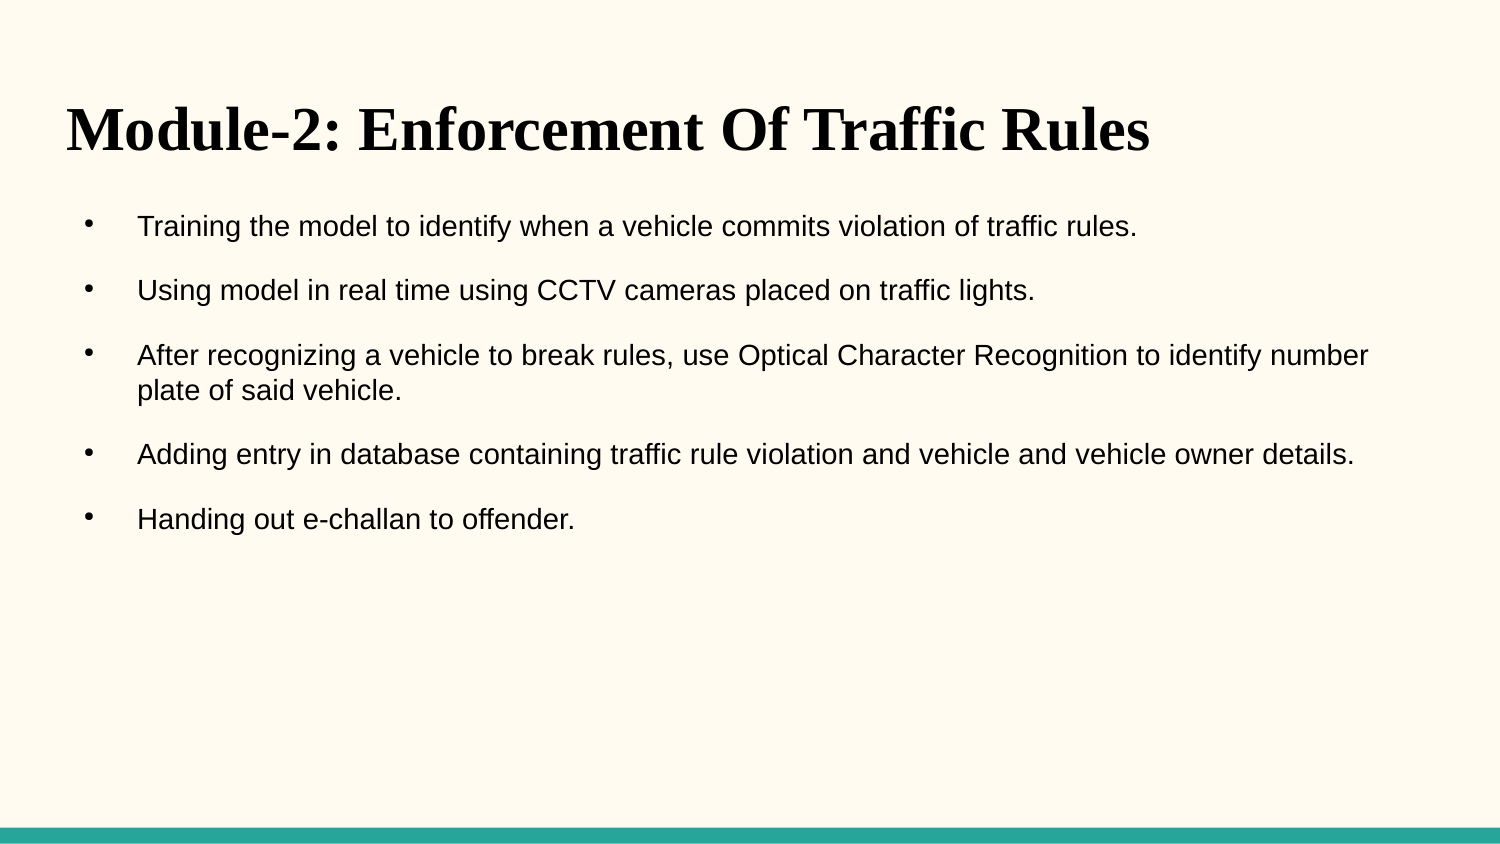

# Module-2: Enforcement Of Traffic Rules
Training the model to identify when a vehicle commits violation of traffic rules.
Using model in real time using CCTV cameras placed on traffic lights.
After recognizing a vehicle to break rules, use Optical Character Recognition to identify number plate of said vehicle.
Adding entry in database containing traffic rule violation and vehicle and vehicle owner details.
Handing out e-challan to offender.